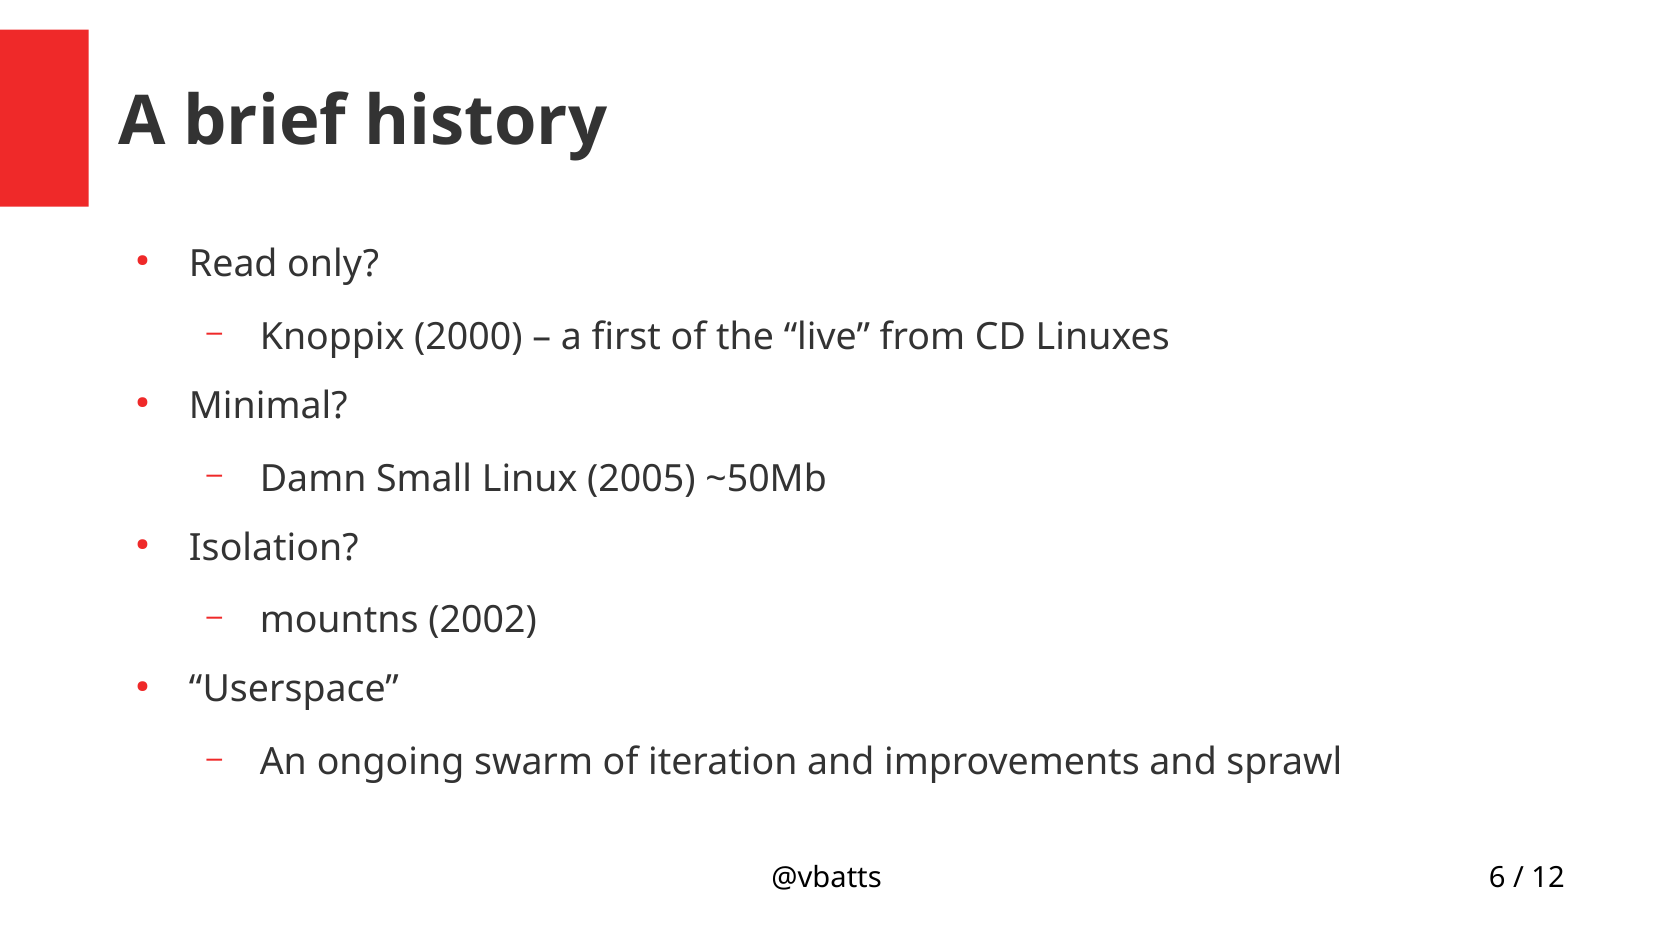

# A brief history
Read only?
Knoppix (2000) – a first of the “live” from CD Linuxes
Minimal?
Damn Small Linux (2005) ~50Mb
Isolation?
mountns (2002)
“Userspace”
An ongoing swarm of iteration and improvements and sprawl
@vbatts
6